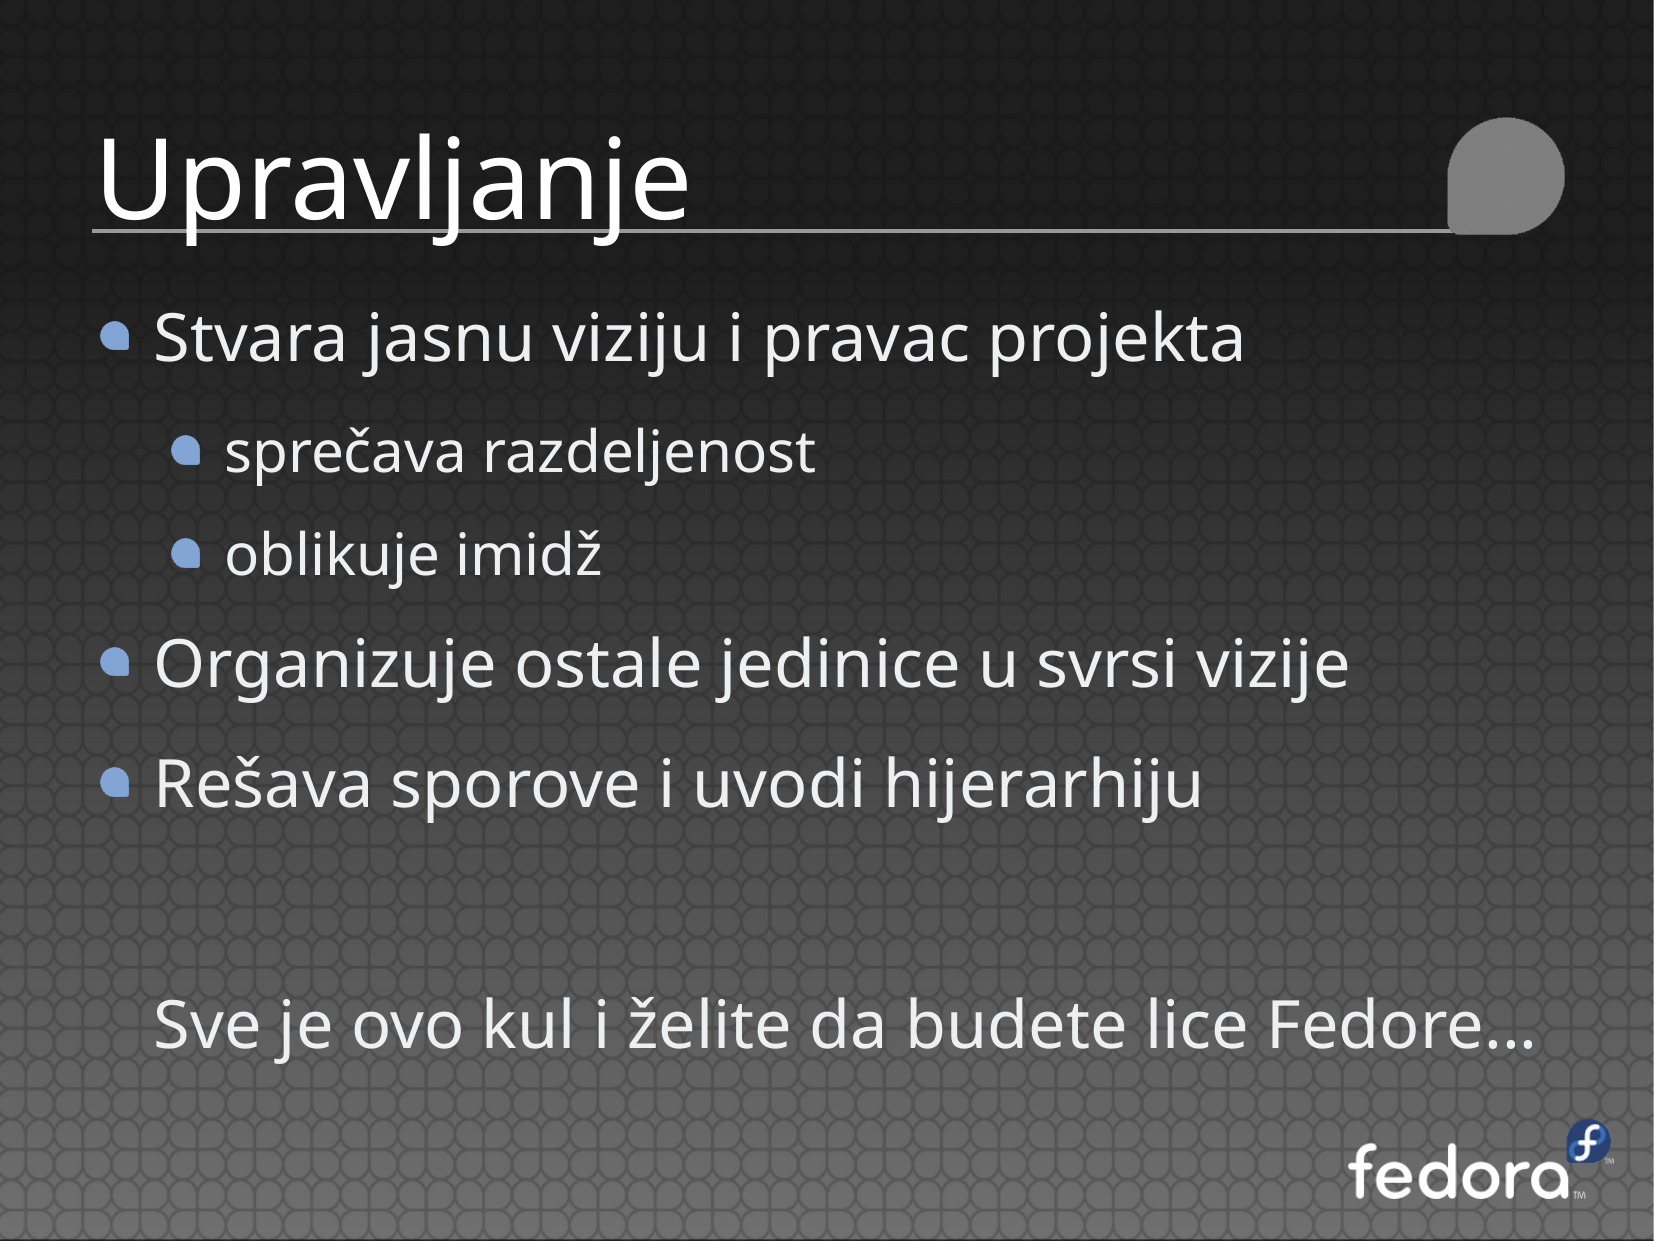

Upravljanje
# Stvara jasnu viziju i pravac projekta
sprečava razdeljenost
oblikuje imidž
Organizuje ostale jedinice u svrsi vizije
Rešava sporove i uvodi hijerarhiju
Sve je ovo kul i želite da budete lice Fedore...